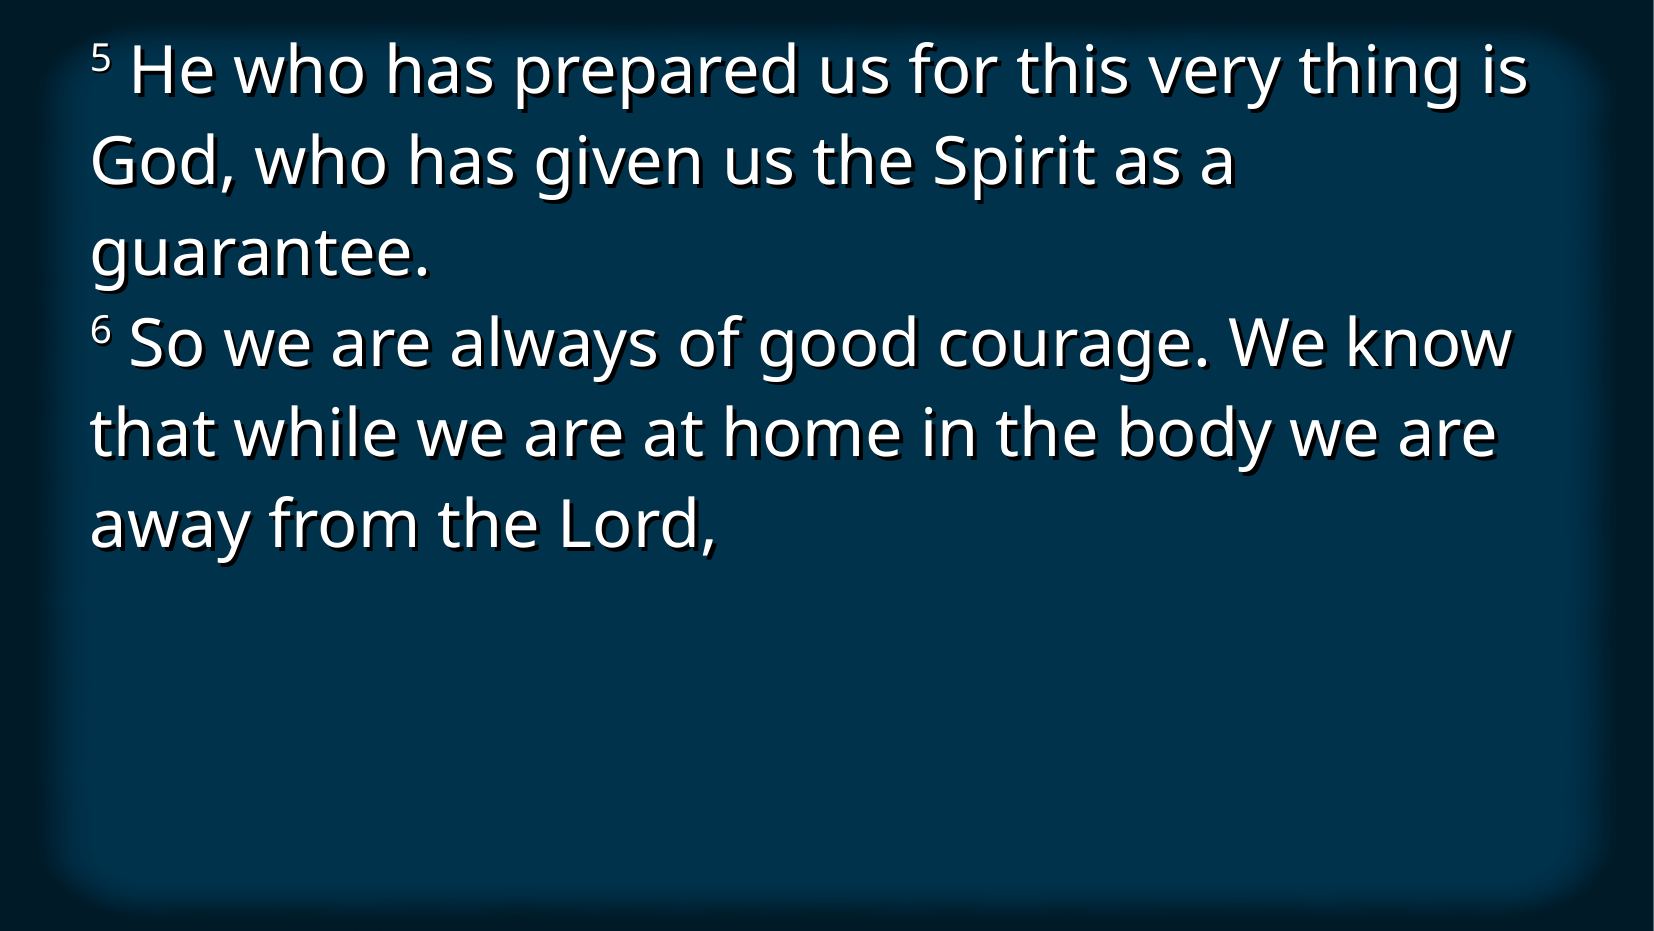

5 He who has prepared us for this very thing is God, who has given us the Spirit as a guarantee.
6 So we are always of good courage. We know that while we are at home in the body we are away from the Lord,